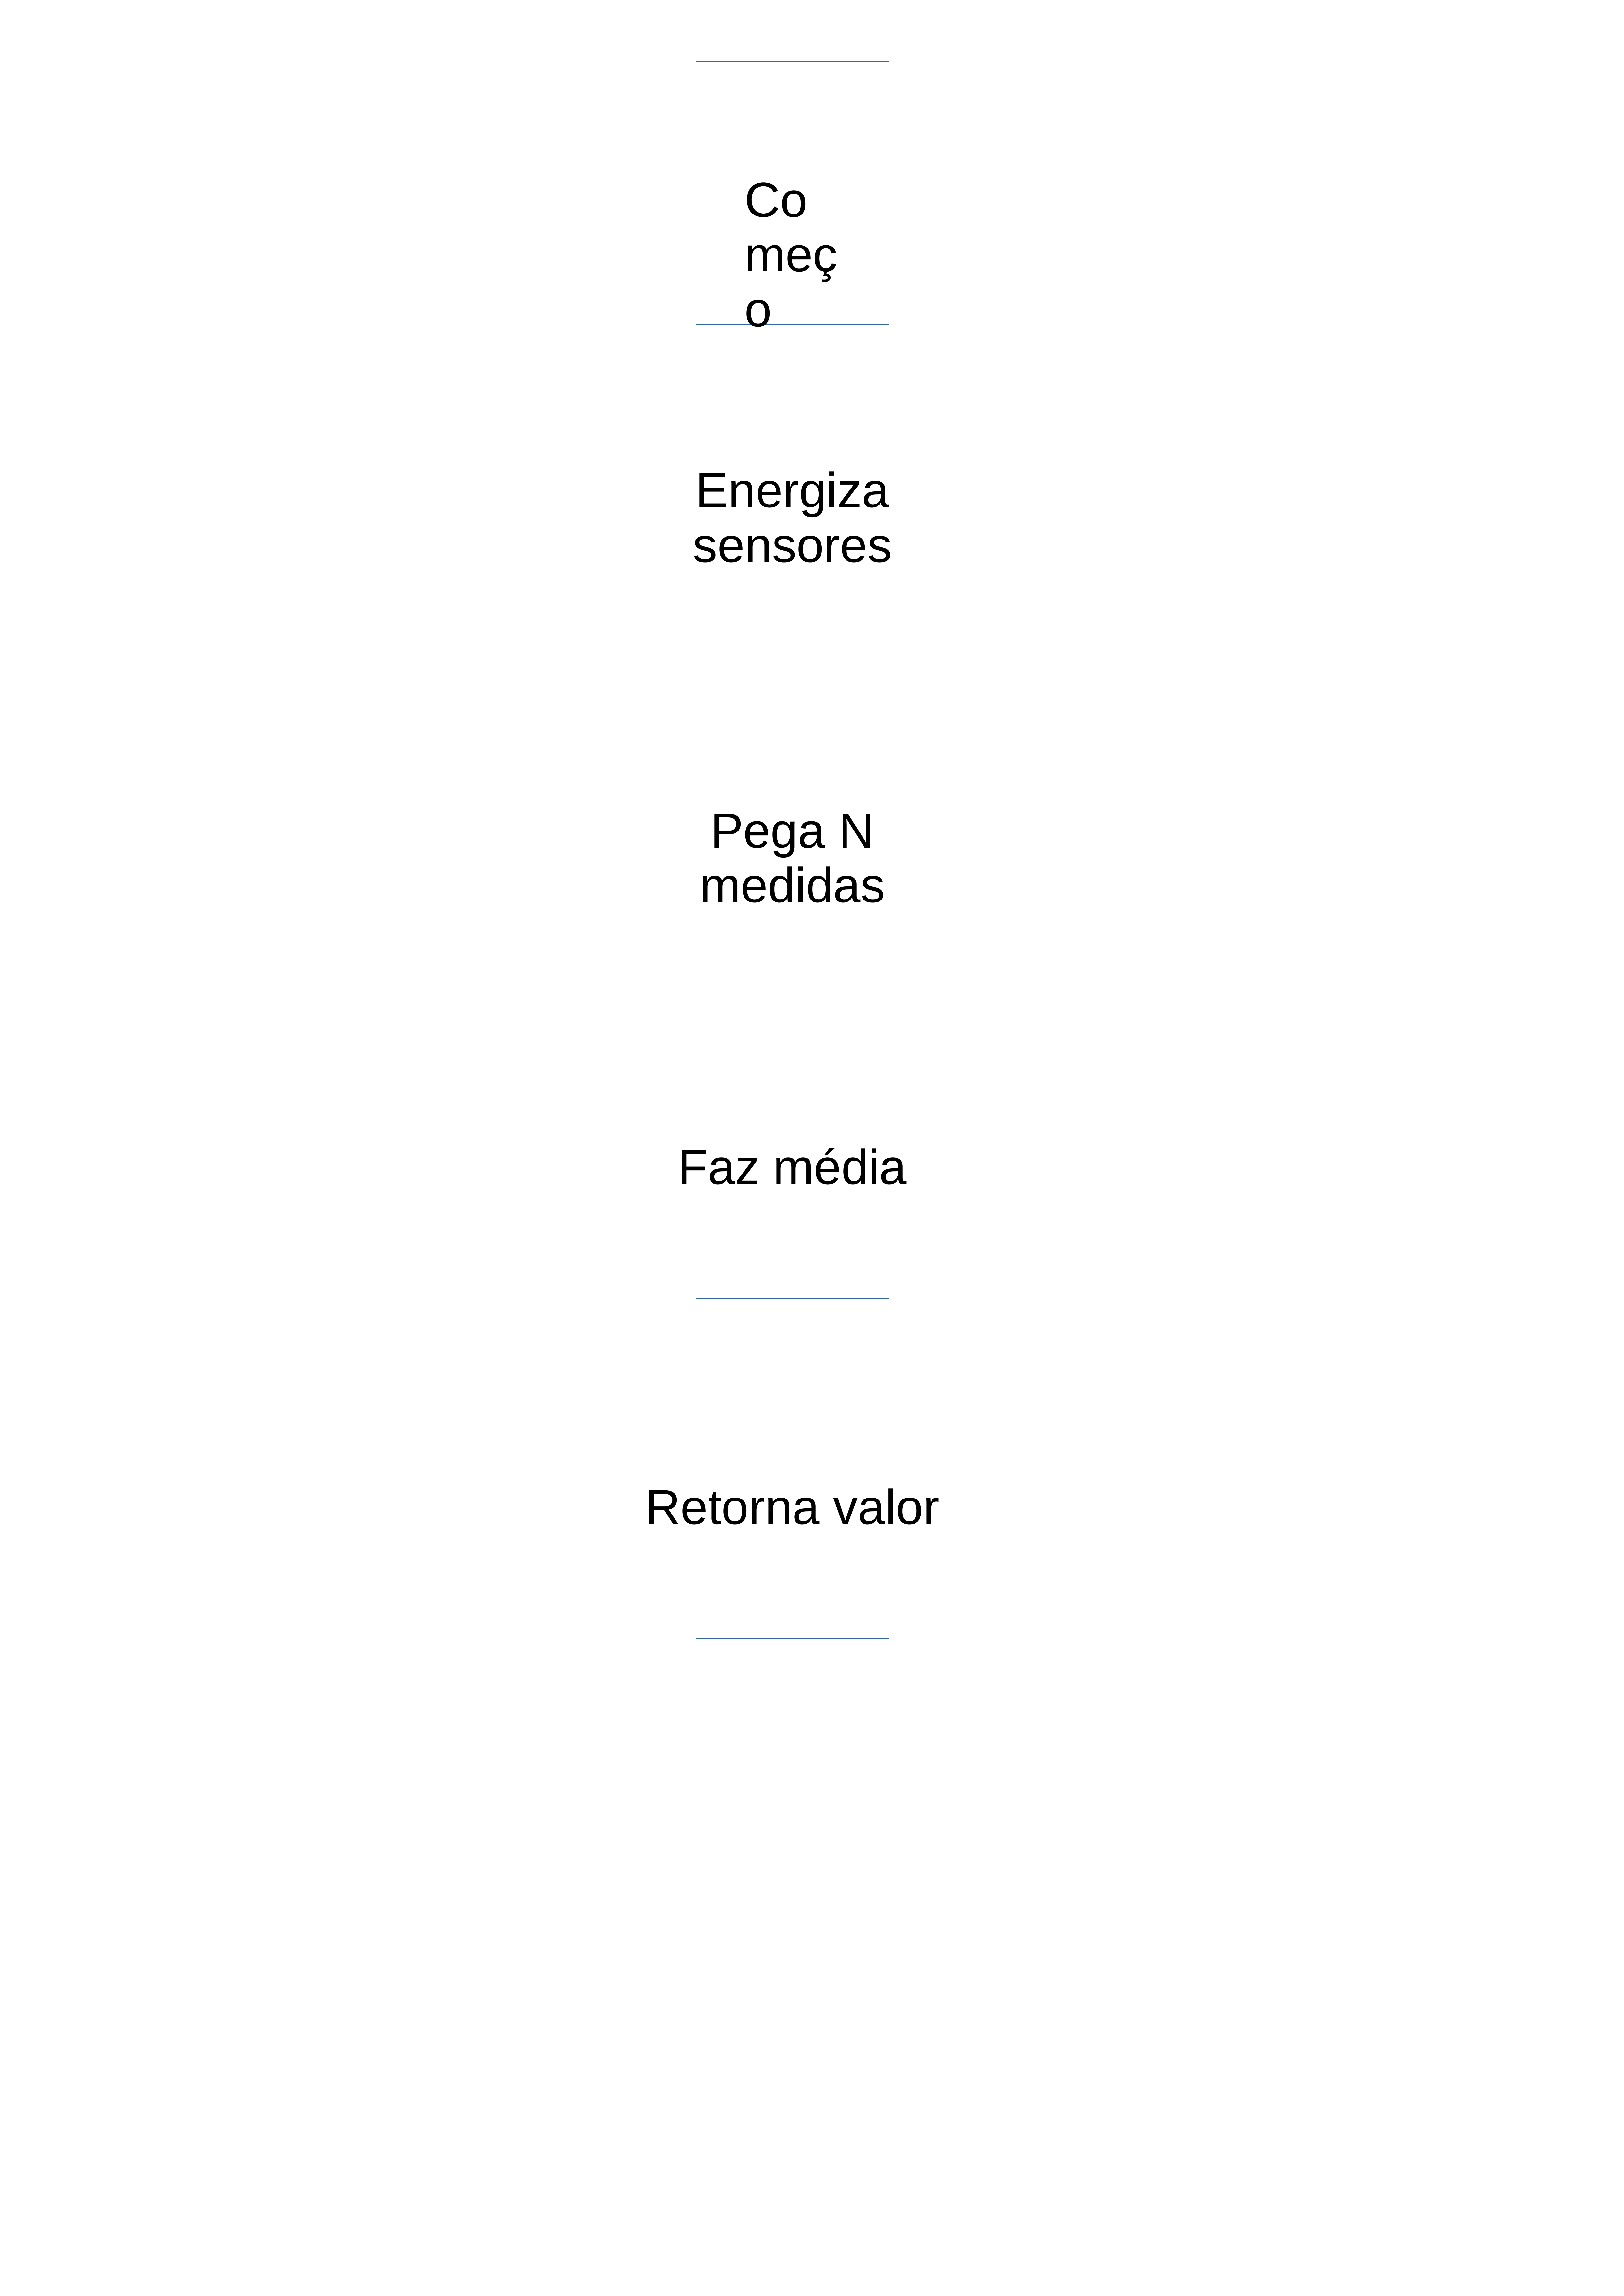

Começo
Energiza
sensores
Pega N
medidas
Faz média
Retorna valor